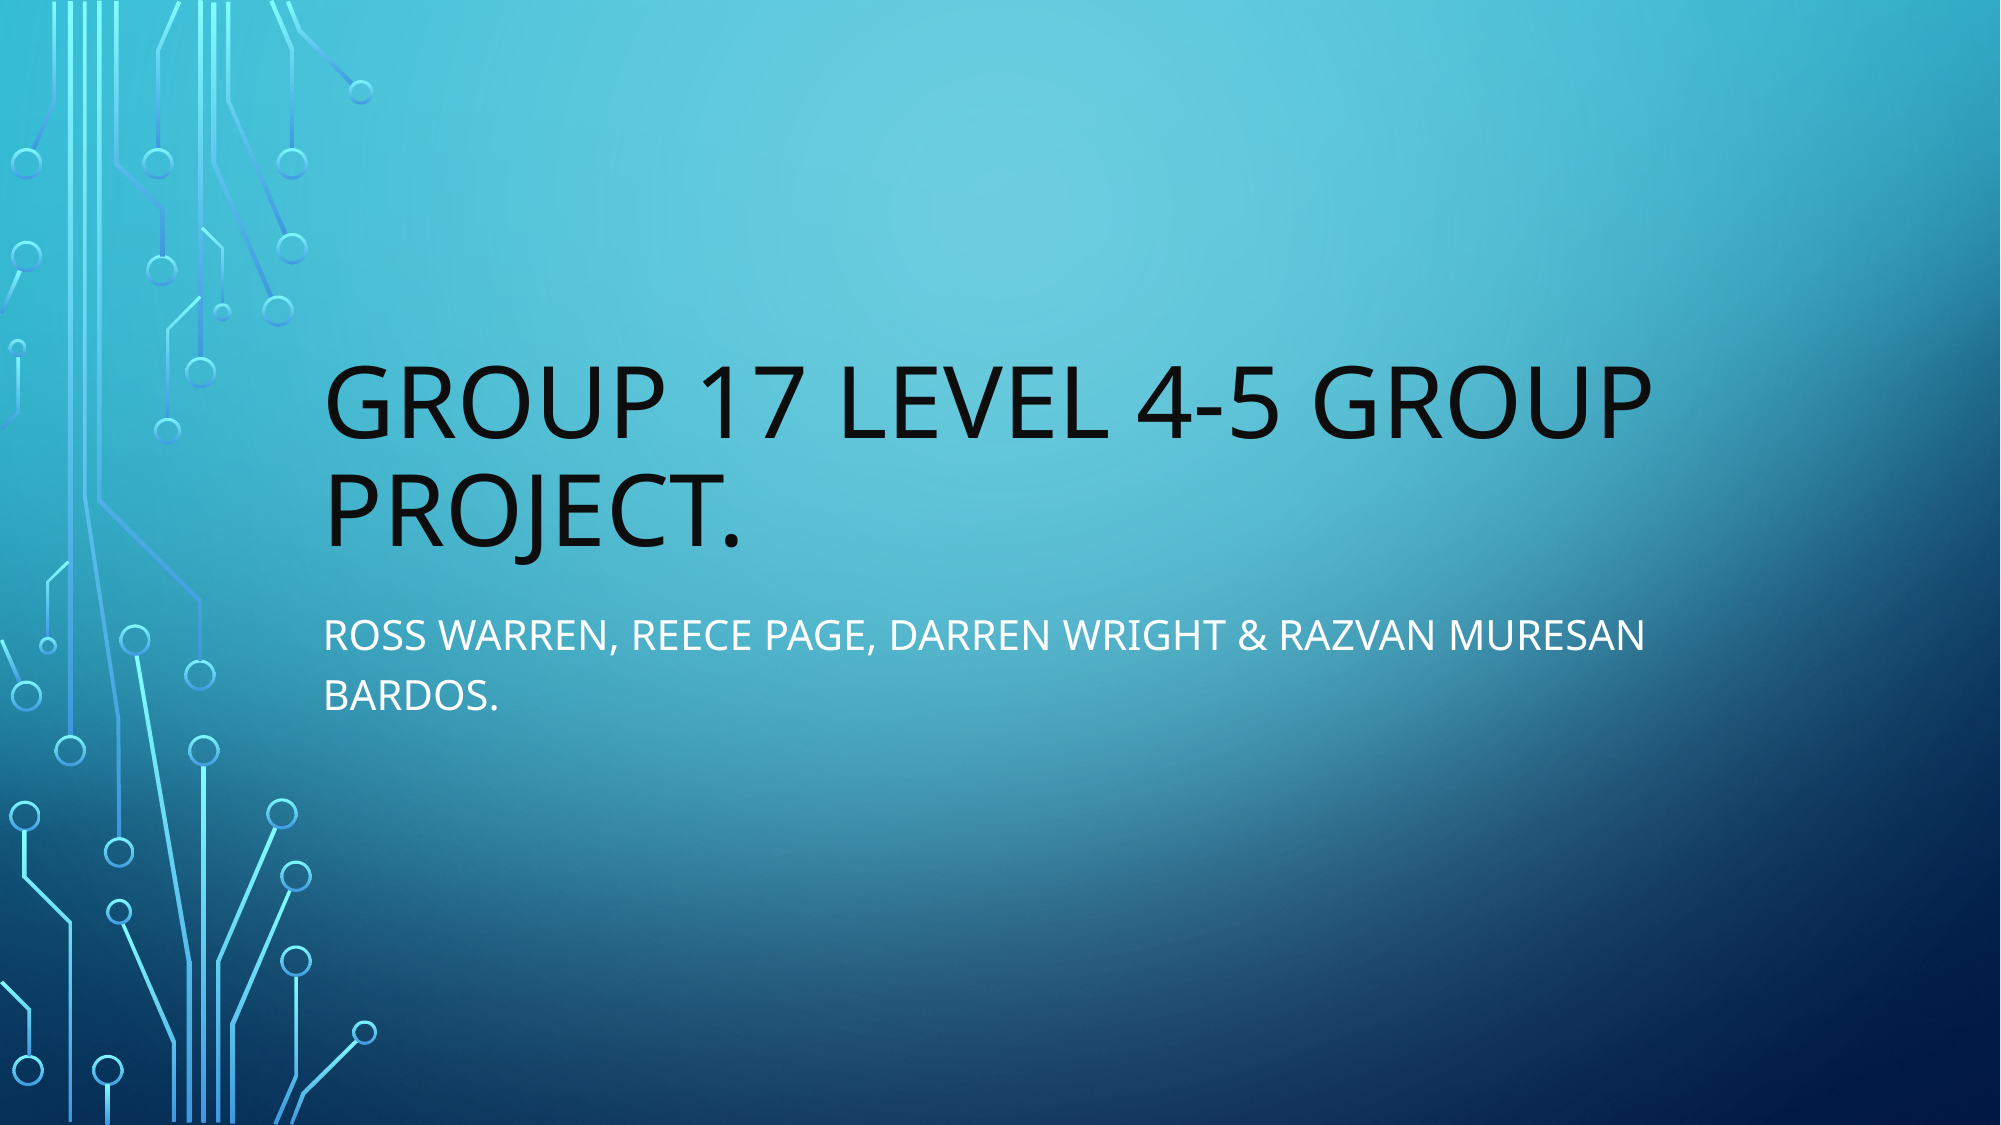

# Group 17 Level 4-5 Group Project.
Ross warren, Reece page, Darren wright & Razvan Muresan Bardos.